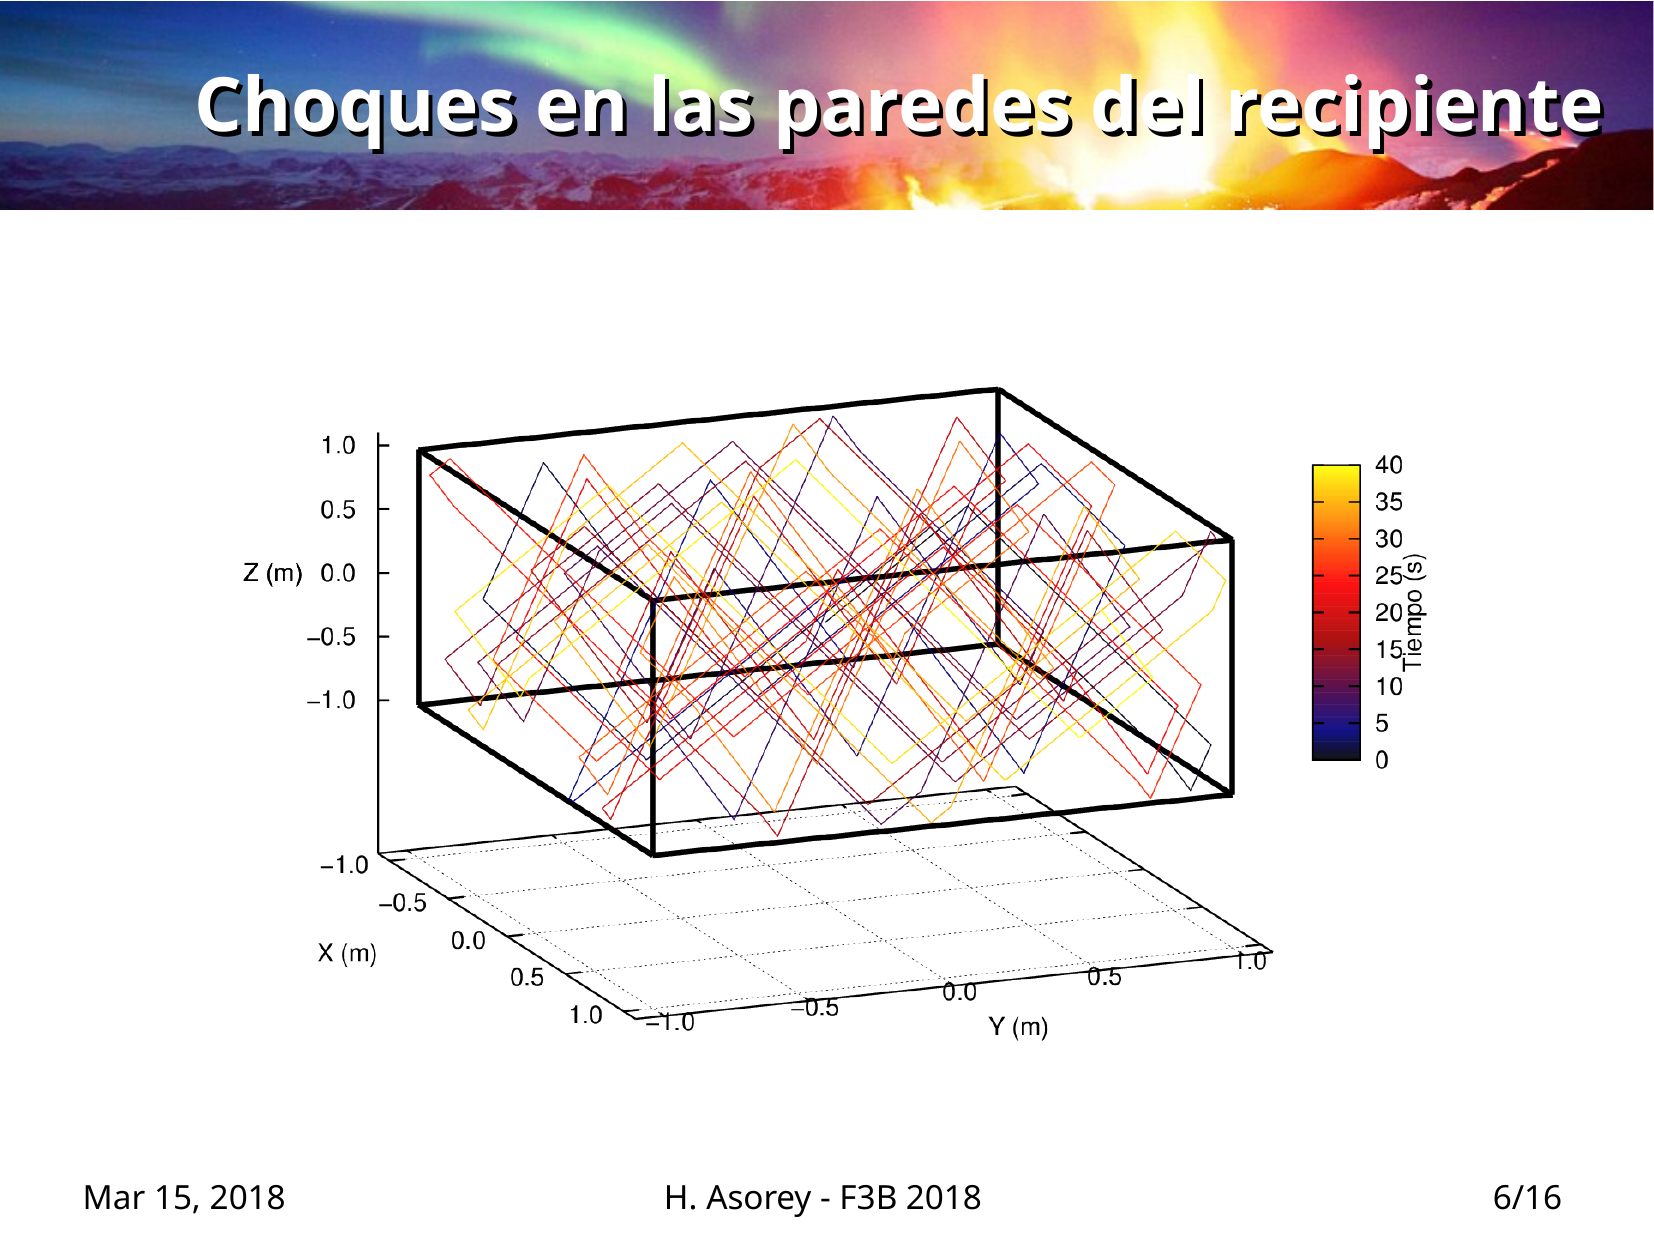

# Choques en las paredes del recipiente
Mar 15, 2018
H. Asorey - F3B 2018
6